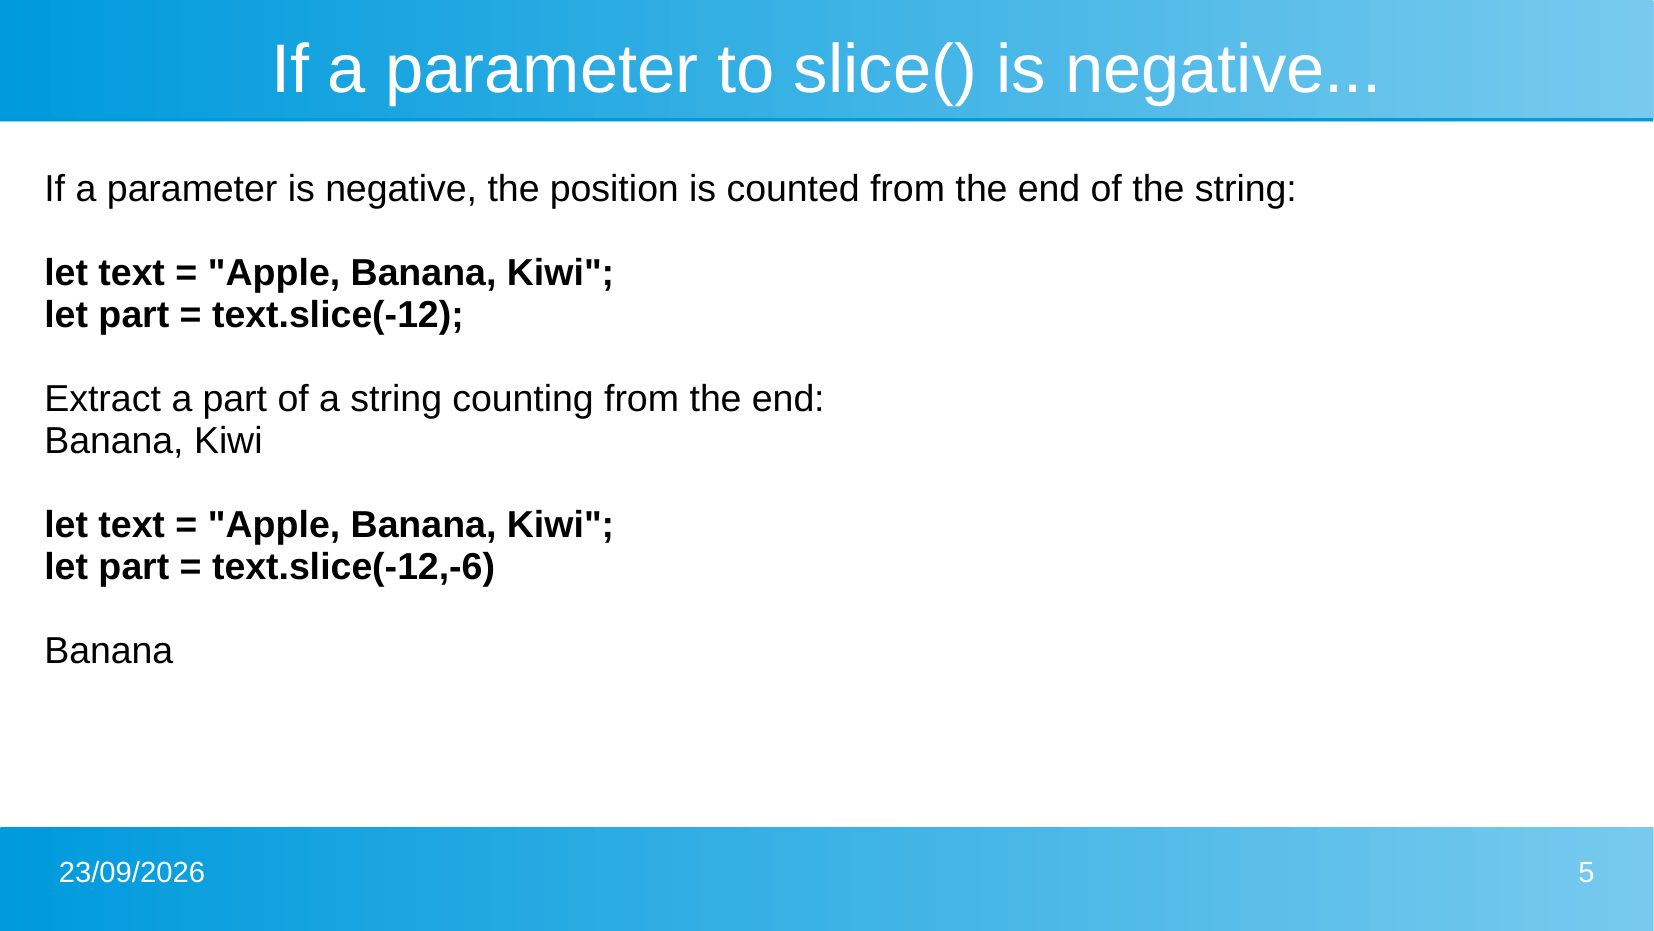

# If a parameter to slice() is negative...
If a parameter is negative, the position is counted from the end of the string:
let text = "Apple, Banana, Kiwi";
let part = text.slice(-12);
Extract a part of a string counting from the end:
Banana, Kiwi
let text = "Apple, Banana, Kiwi";
let part = text.slice(-12,-6)
Banana
5